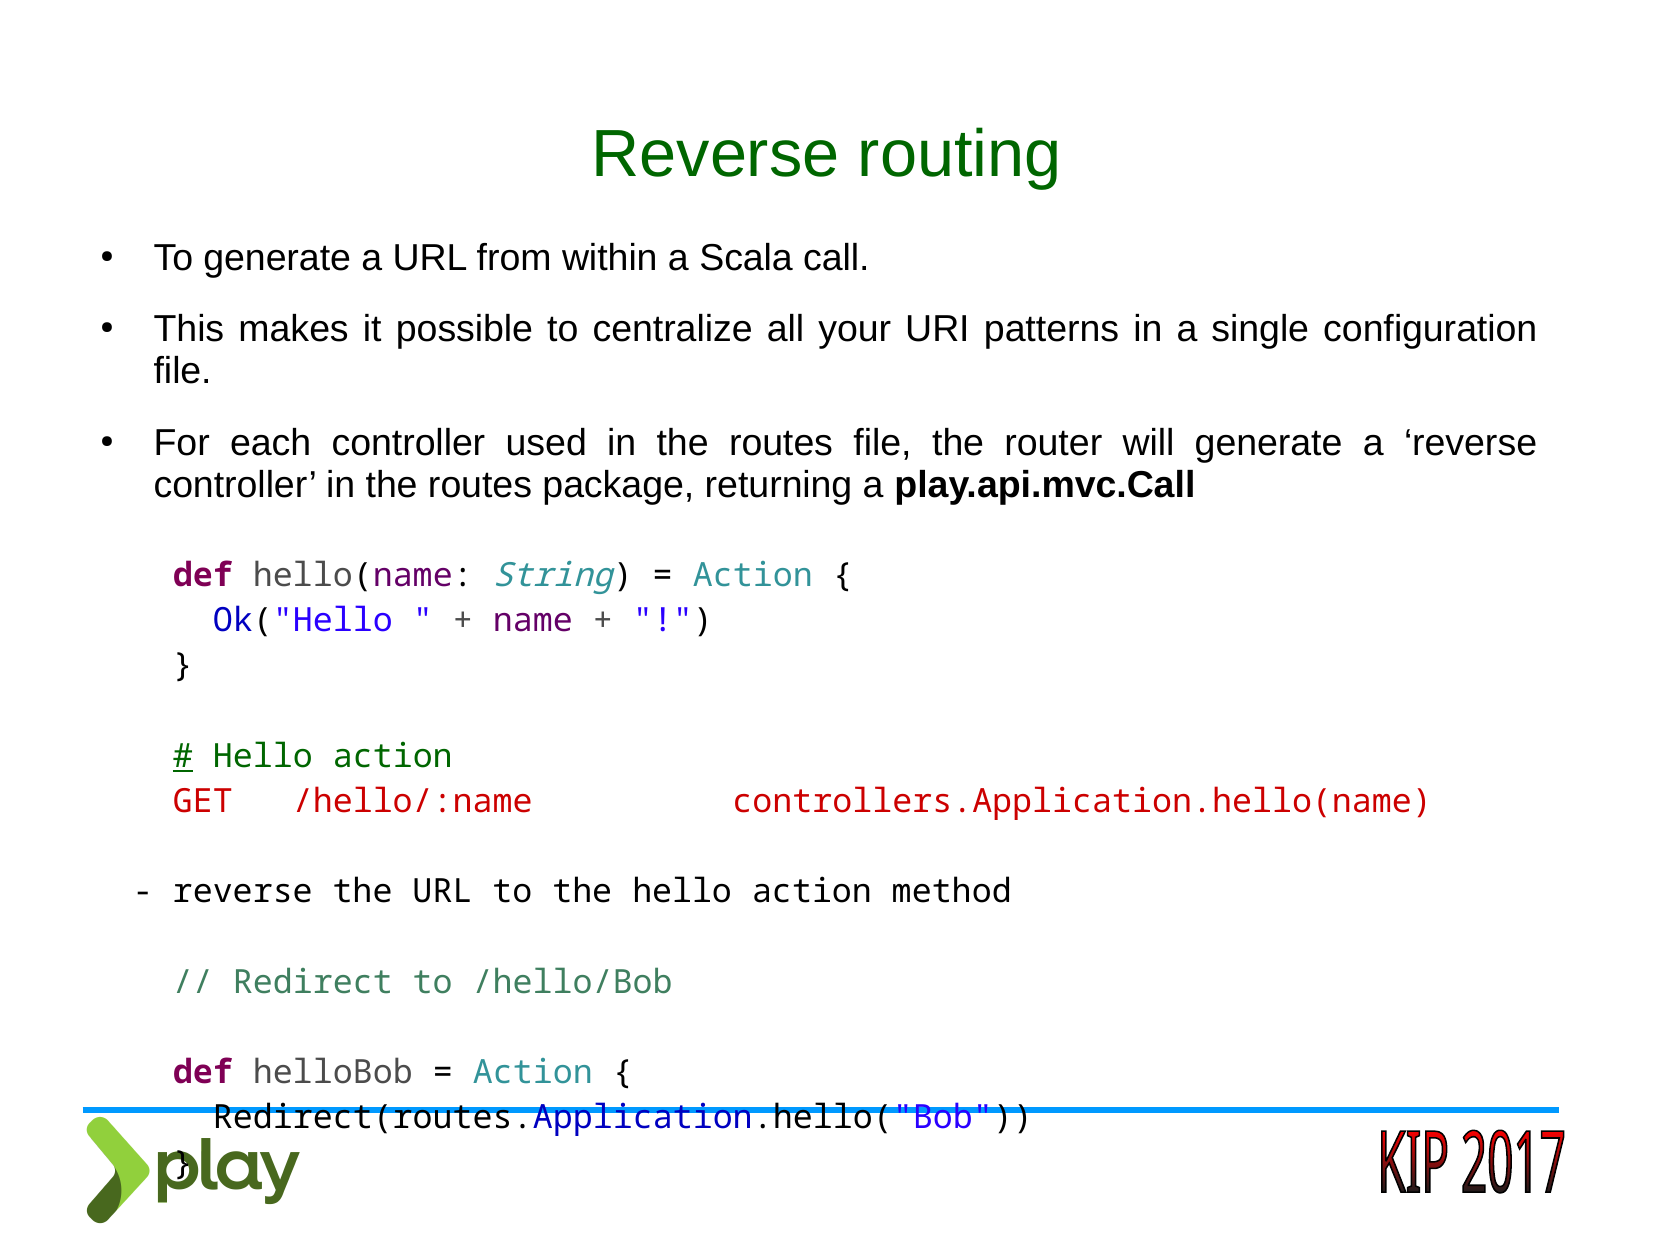

# Reverse routing
To generate a URL from within a Scala call.
This makes it possible to centralize all your URI patterns in a single configuration file.
For each controller used in the routes file, the router will generate a ‘reverse controller’ in the routes package, returning a play.api.mvc.Call
 def hello(name: String) = Action {
 Ok("Hello " + name + "!")
 }
 # Hello action
 GET /hello/:name controllers.Application.hello(name)
- reverse the URL to the hello action method
 // Redirect to /hello/Bob
 def helloBob = Action {
 Redirect(routes.Application.hello("Bob"))
 }